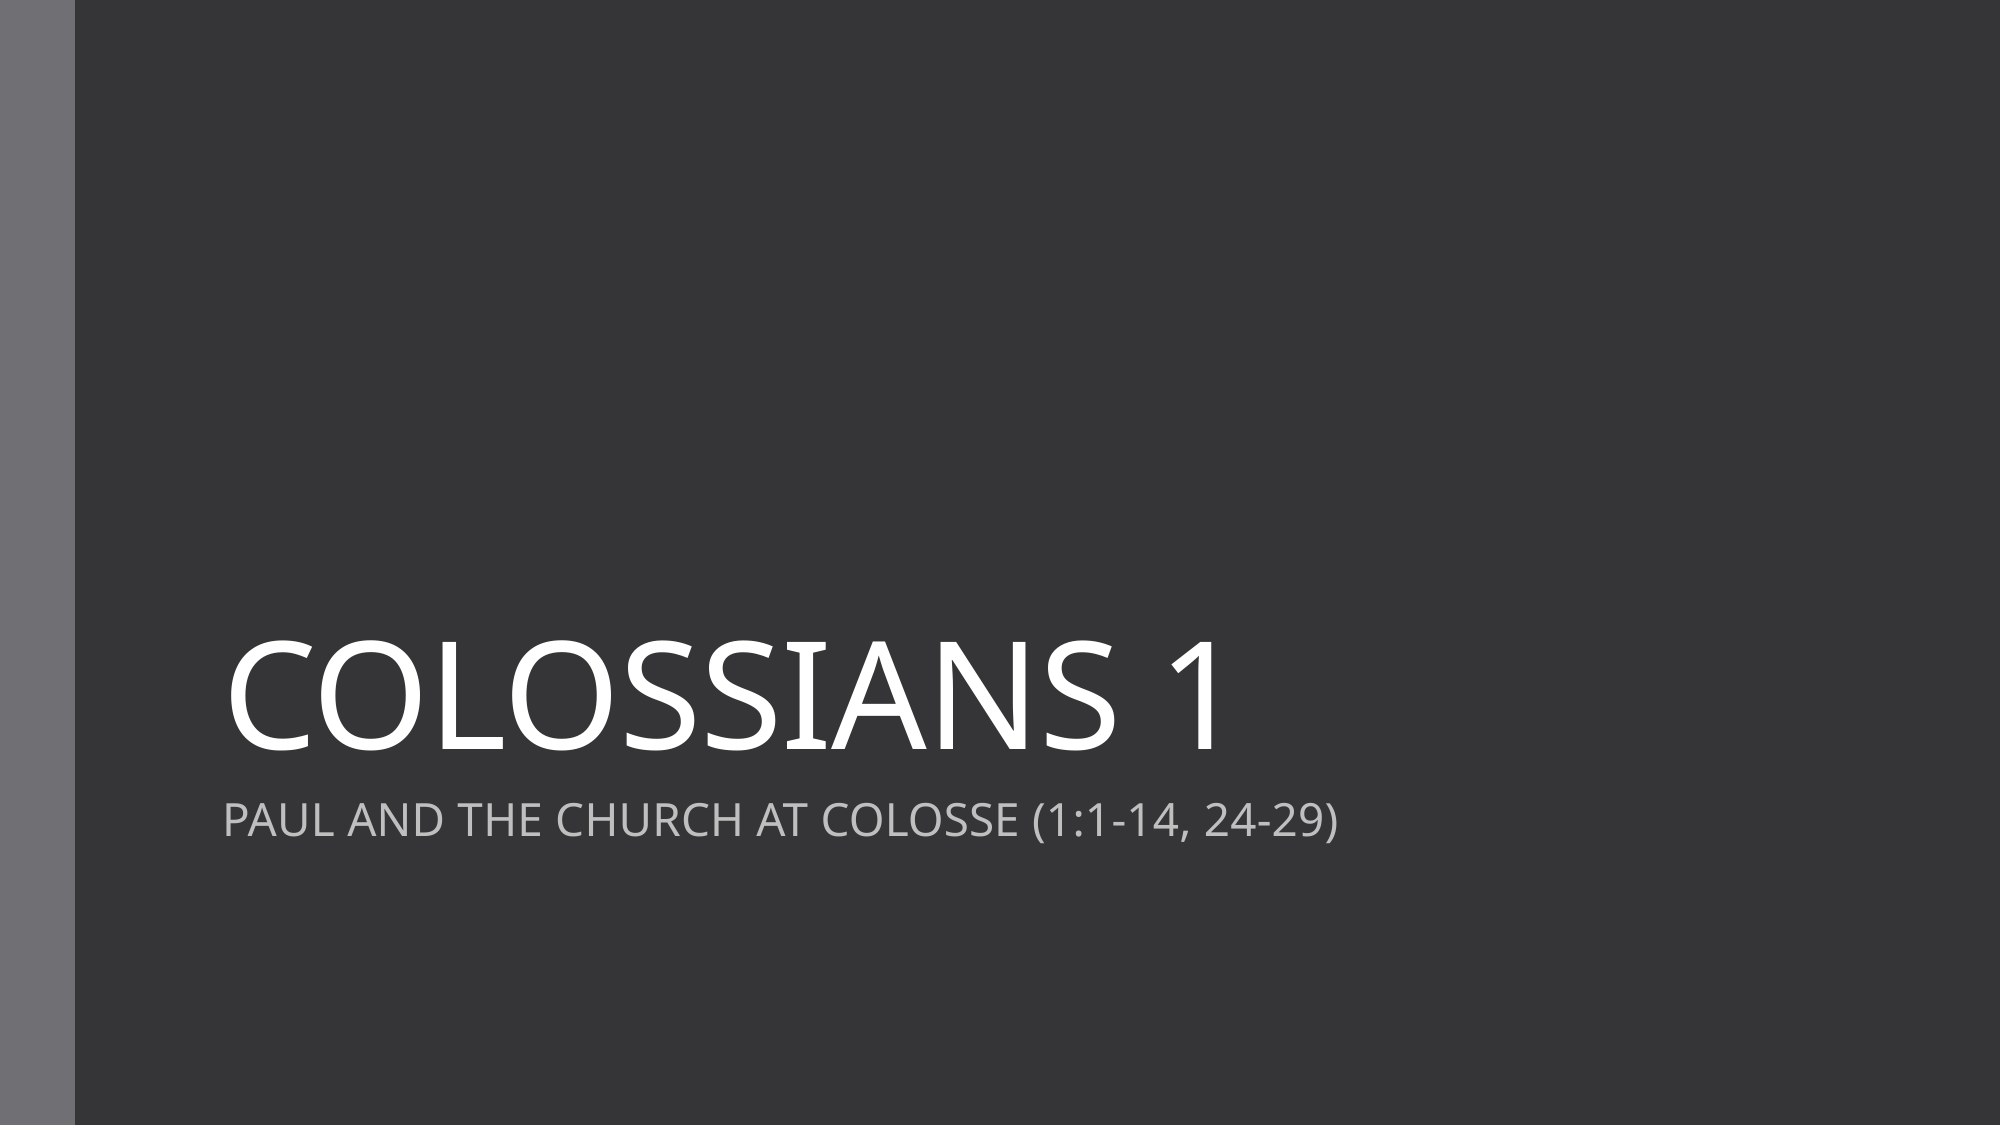

# COLOSSIANS 1
PAUL AND THE CHURCH AT COLOSSE (1:1-14, 24-29)